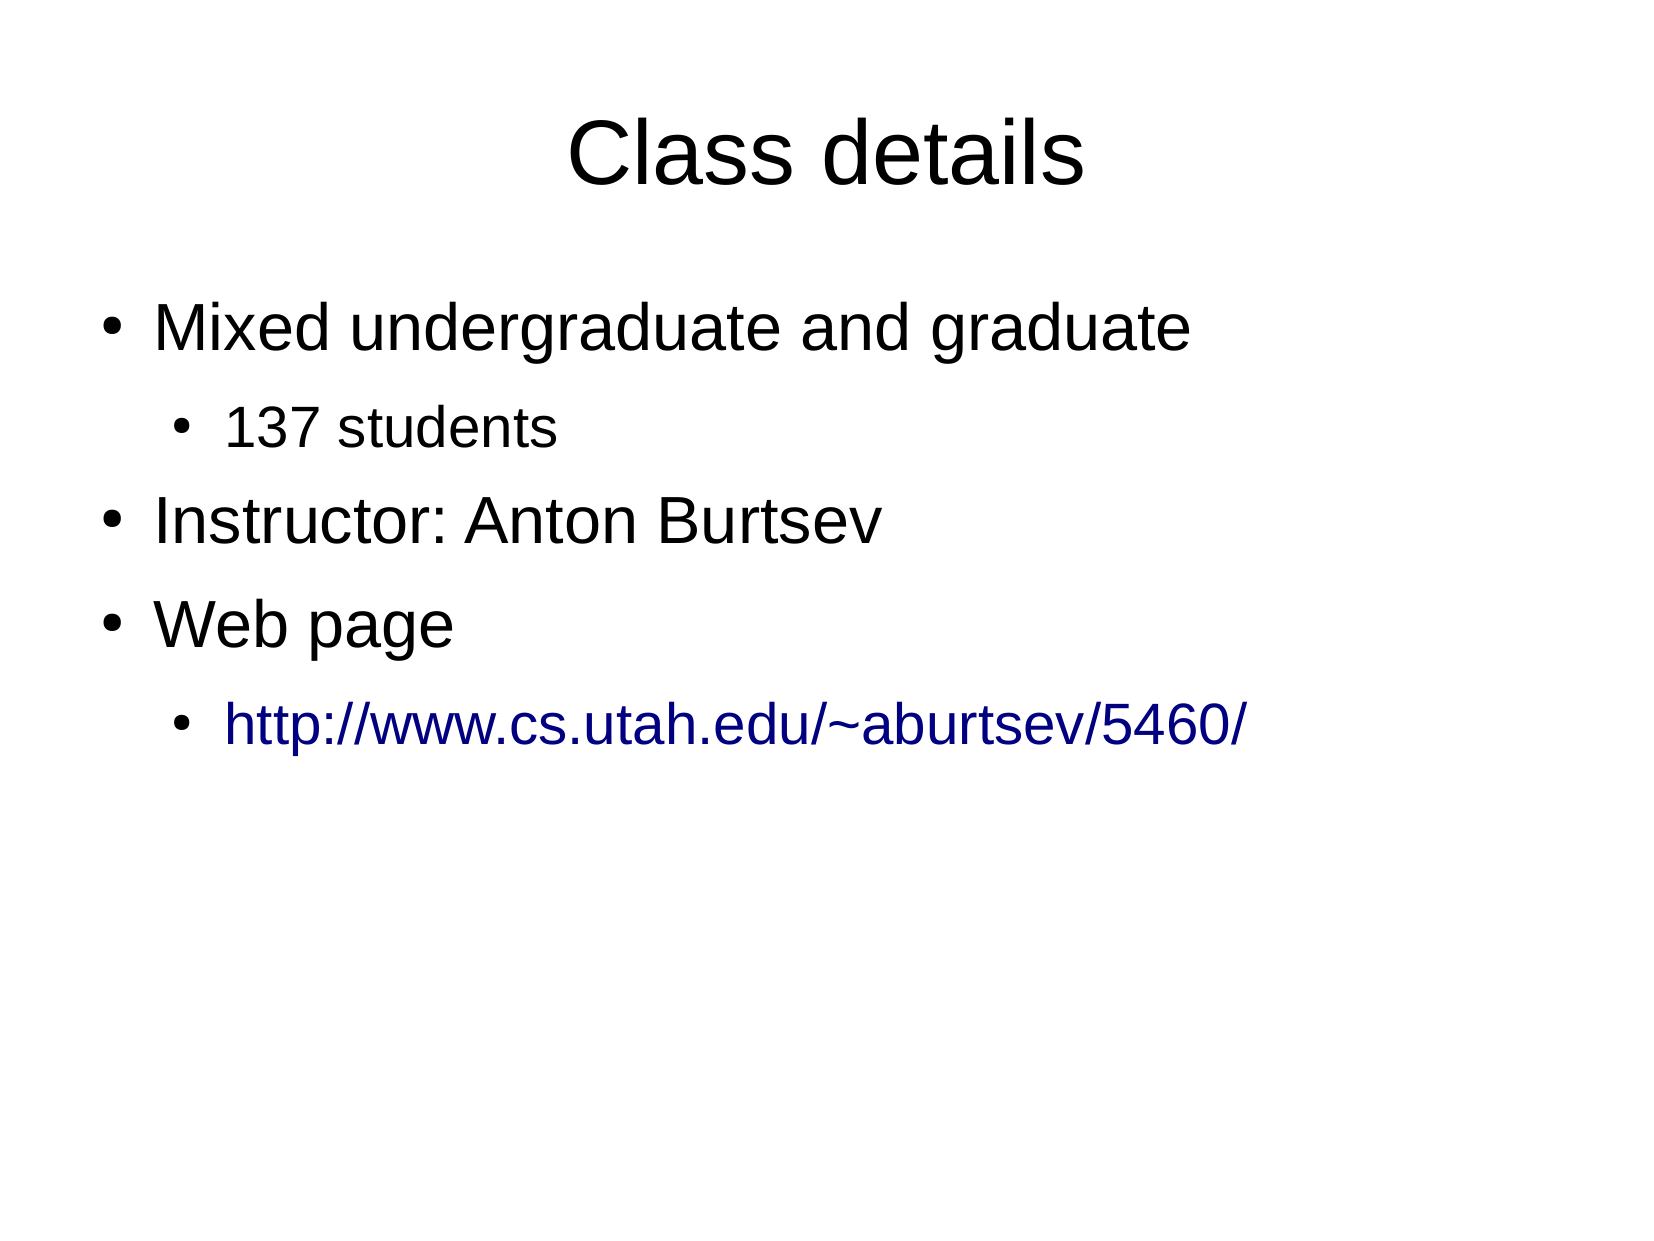

# Class details
Mixed undergraduate and graduate
137 students
Instructor: Anton Burtsev
Web page
http://www.cs.utah.edu/~aburtsev/5460/